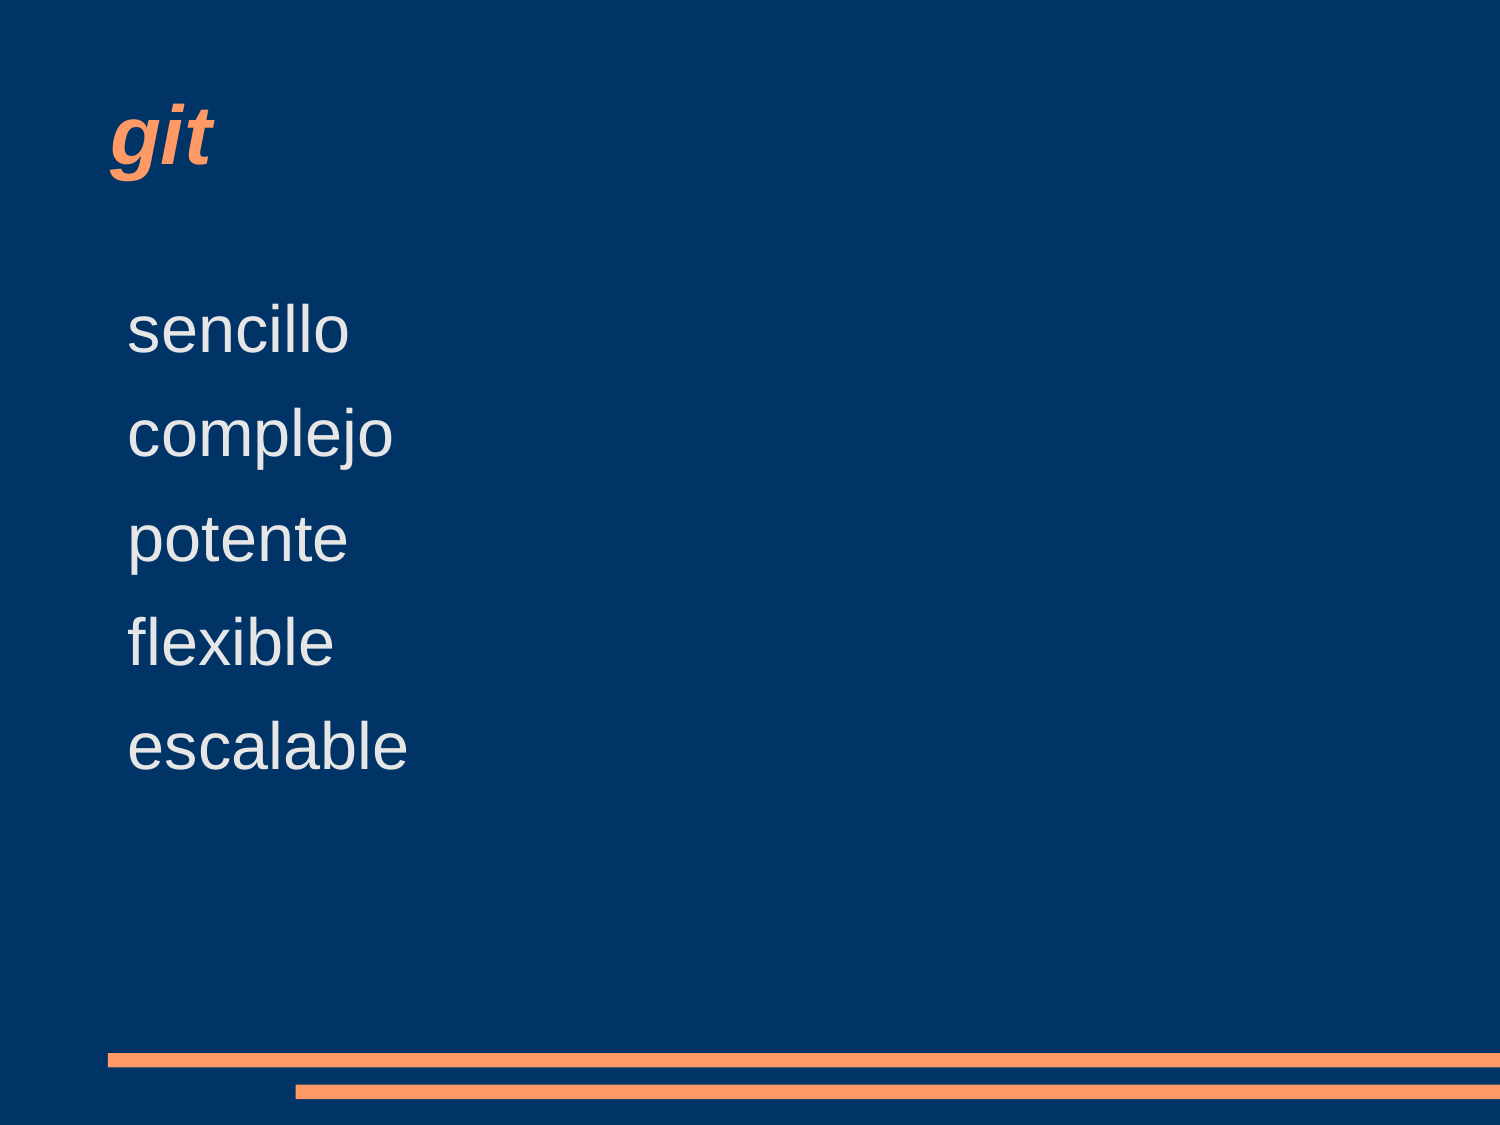

# git
sencillo
complejo
potente
flexible
escalable